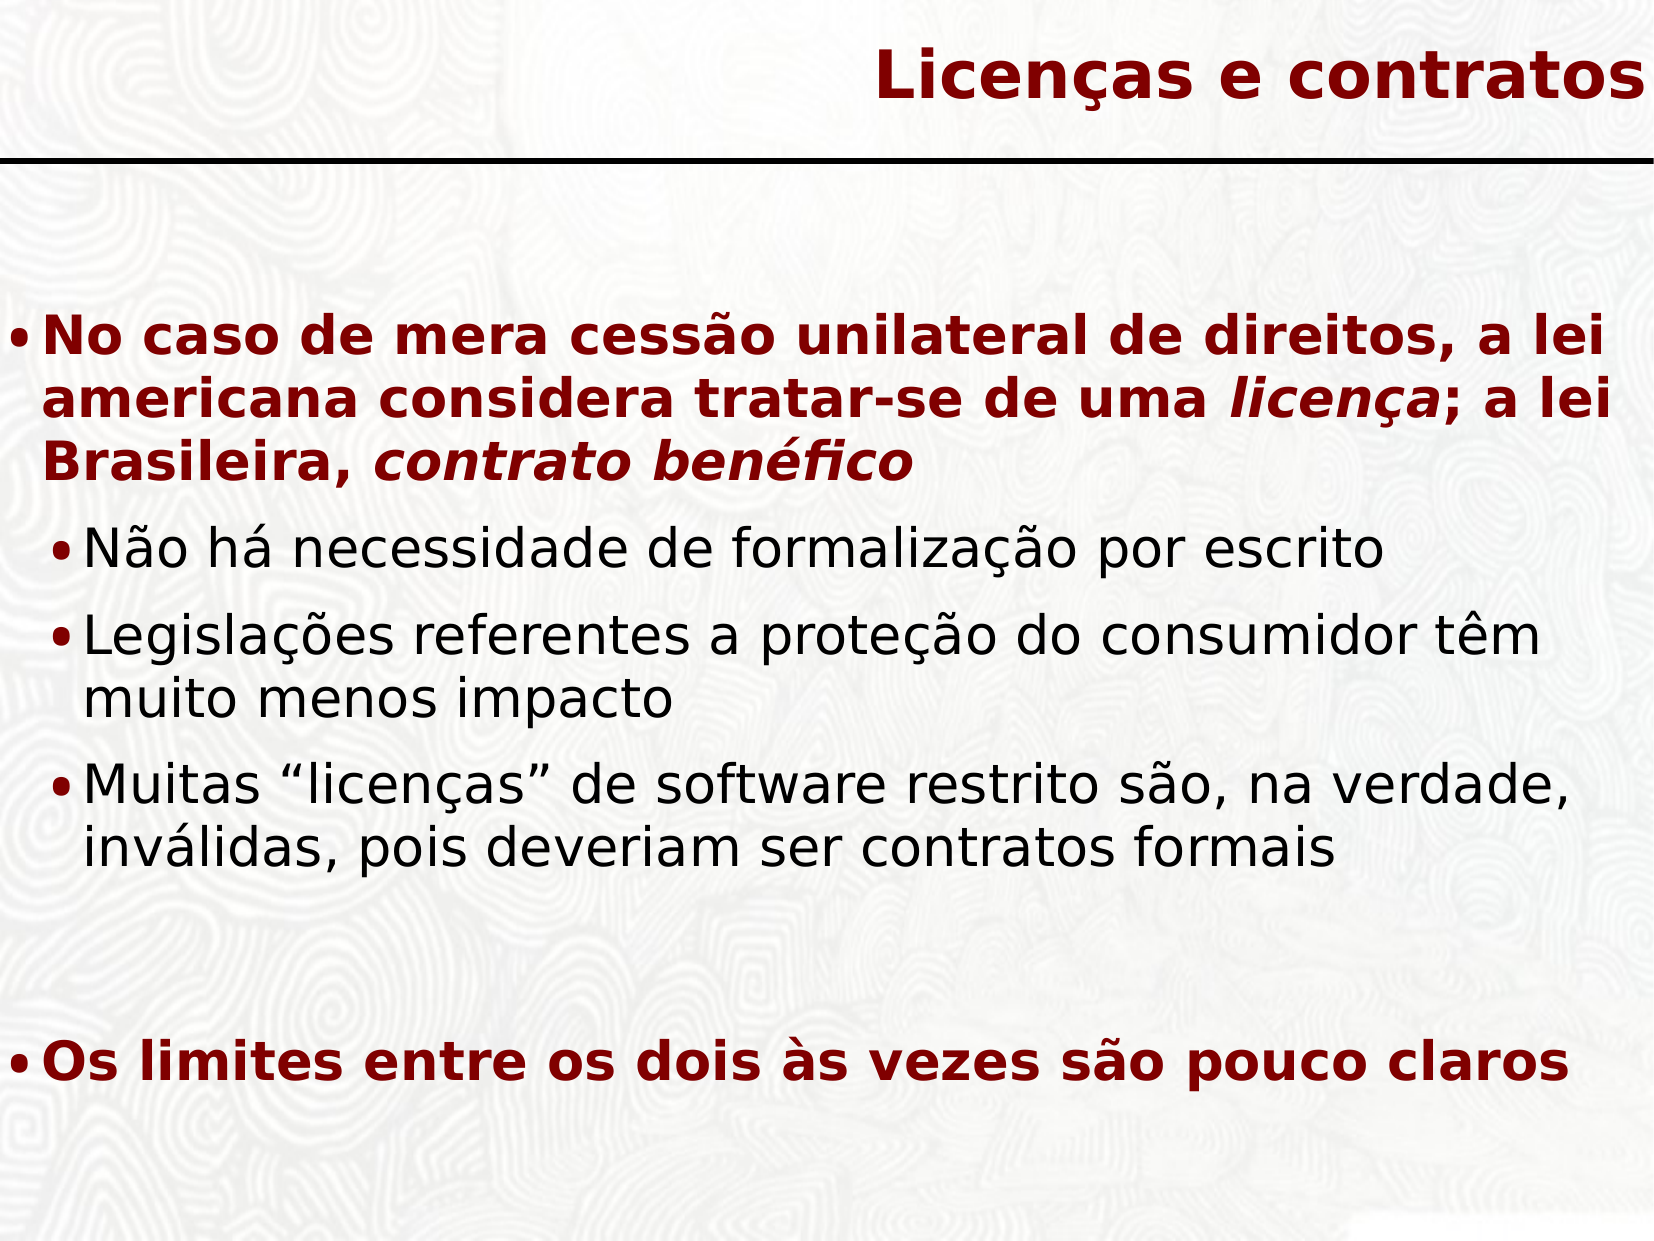

# Licenças e contratos
No caso de mera cessão unilateral de direitos, a lei americana considera tratar-se de uma licença; a lei Brasileira, contrato benéfico
Não há necessidade de formalização por escrito
Legislações referentes a proteção do consumidor têm muito menos impacto
Muitas “licenças” de software restrito são, na verdade, inválidas, pois deveriam ser contratos formais
Os limites entre os dois às vezes são pouco claros